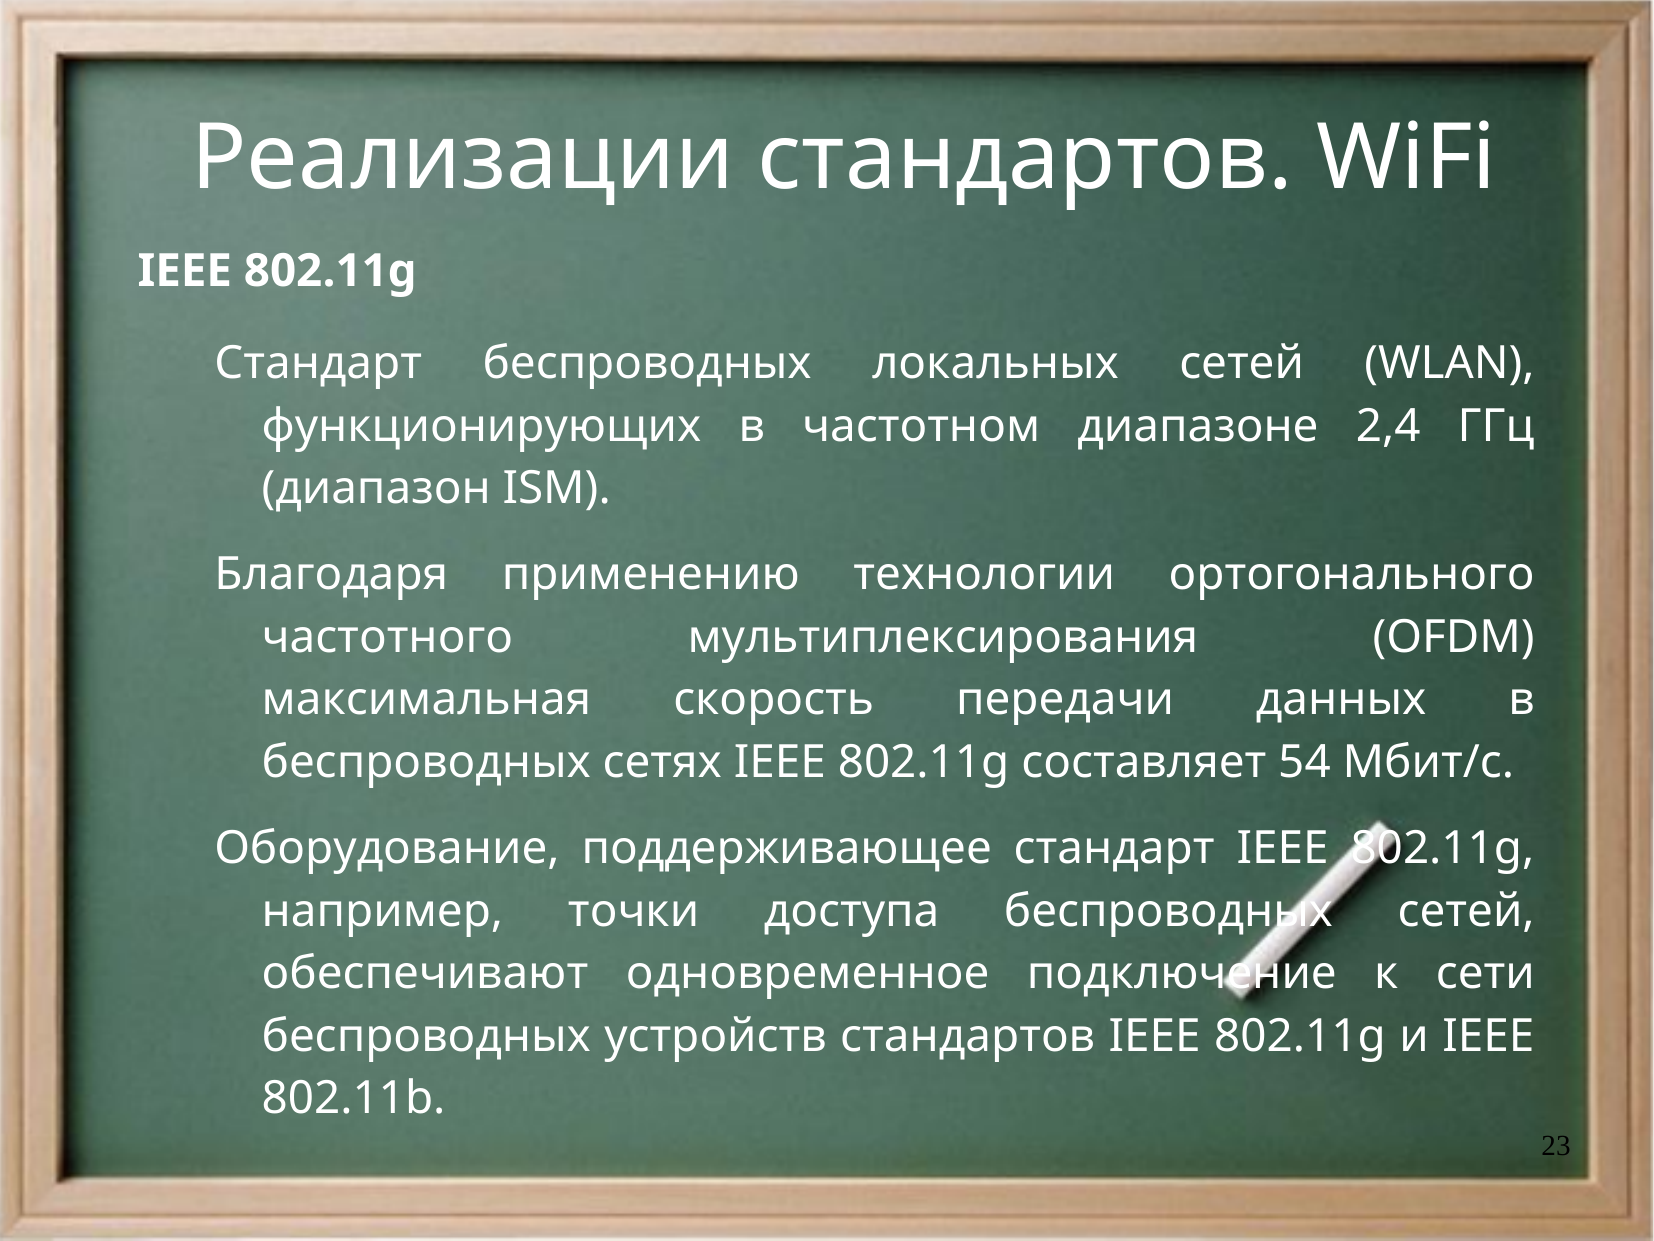

# Реализации стандартов. WiFi
IEEE 802.11g
Стандарт беспроводных локальных сетей (WLAN), функционирующих в частотном диапазоне 2,4 ГГц (диапазон ISM).
Благодаря применению технологии ортогонального частотного мультиплексирования (OFDM) максимальная скорость передачи данных в беспроводных сетях IEEE 802.11g составляет 54 Мбит/с.
Оборудование, поддерживающее стандарт IEEE 802.11g, например, точки доступа беспроводных сетей, обеспечивают одновременное подключение к сети беспроводных устройств стандартов IEEE 802.11g и IEEE 802.11b.
23